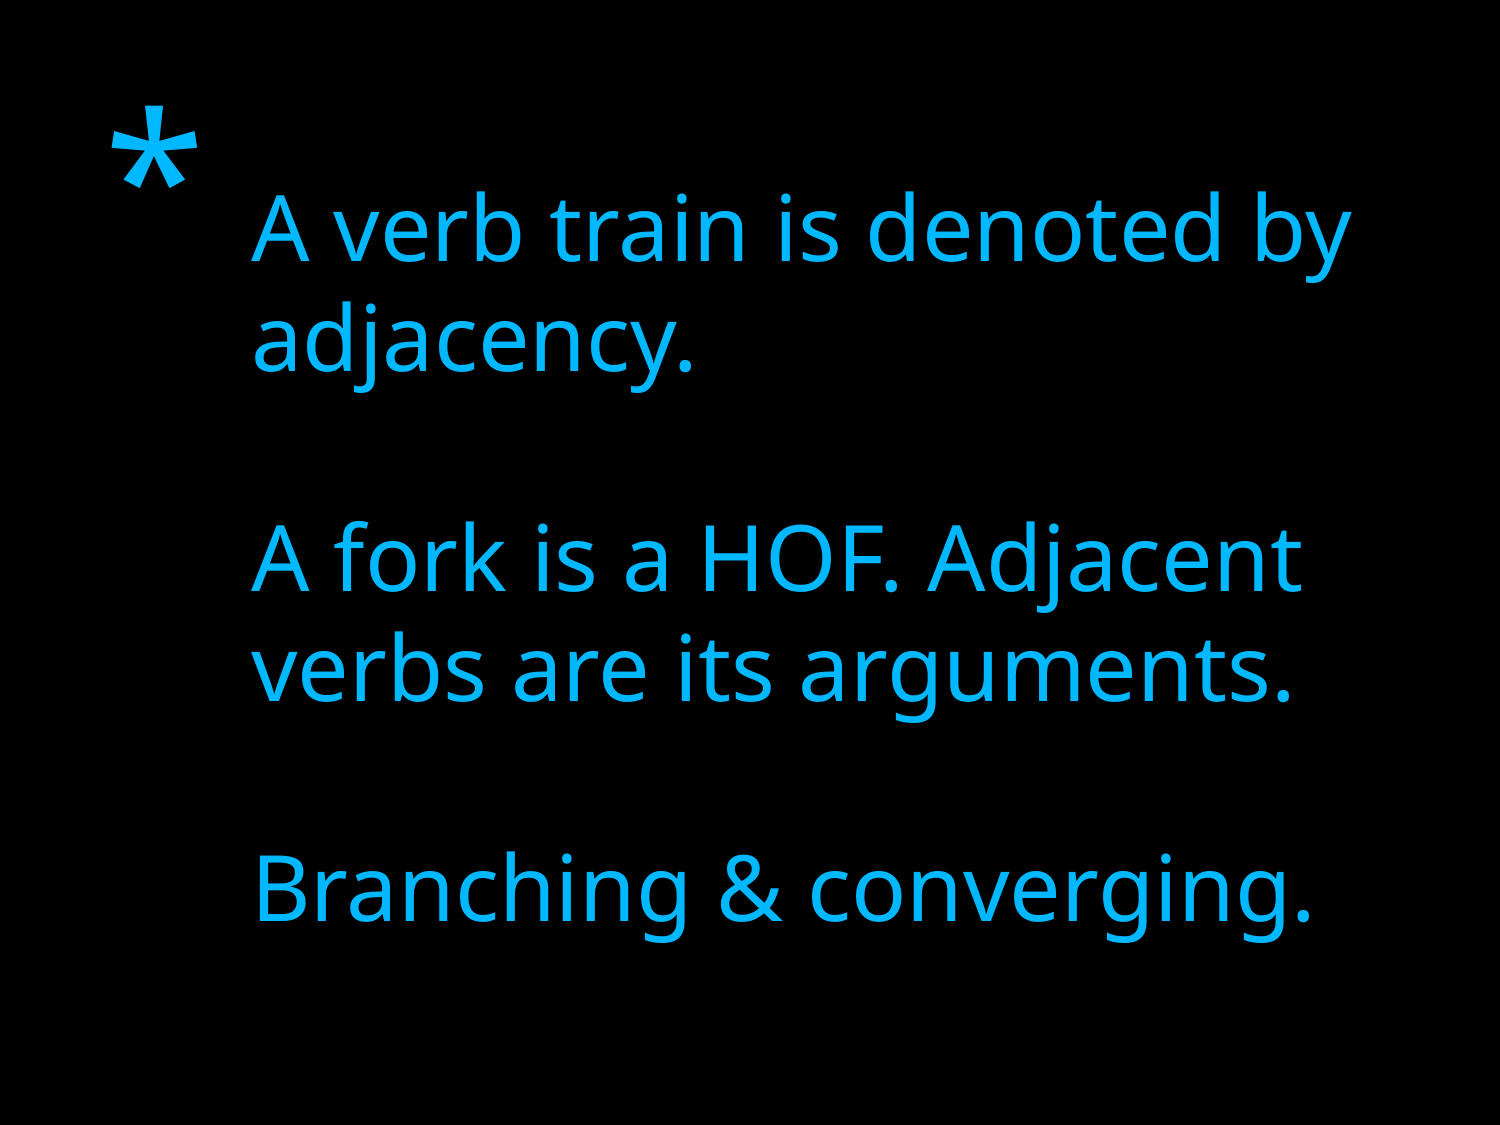

*
A verb train is denoted by adjacency.
A fork is a HOF. Adjacent verbs are its arguments.
Branching & converging.